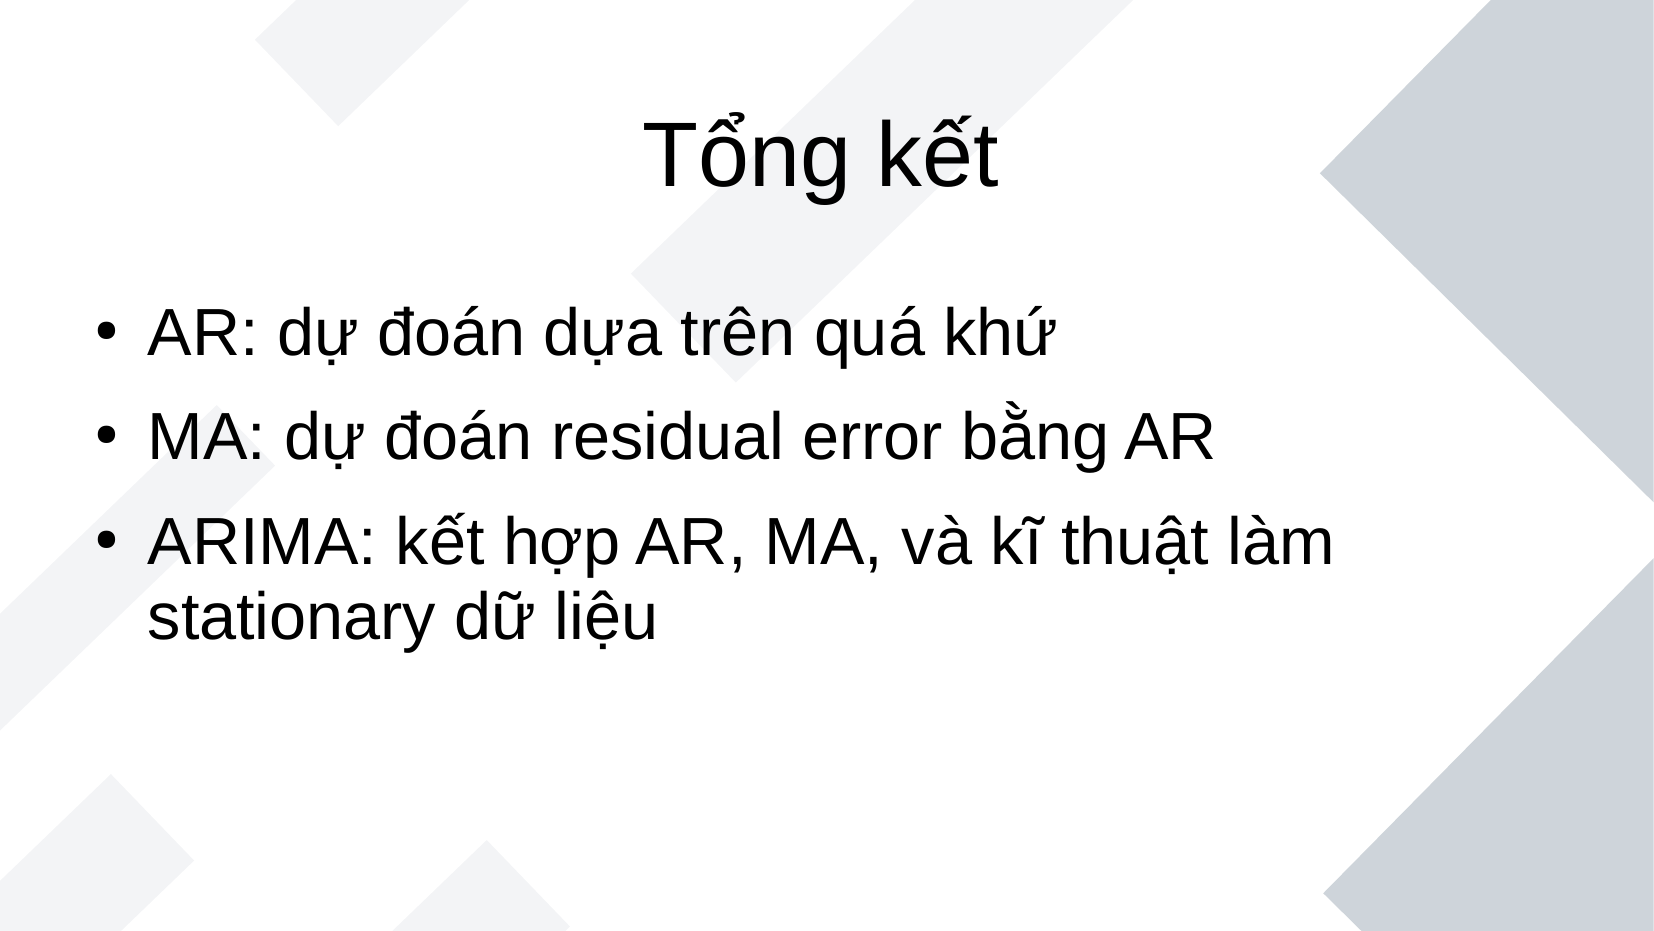

# Tổng kết
AR: dự đoán dựa trên quá khứ
MA: dự đoán residual error bằng AR
ARIMA: kết hợp AR, MA, và kĩ thuật làm stationary dữ liệu